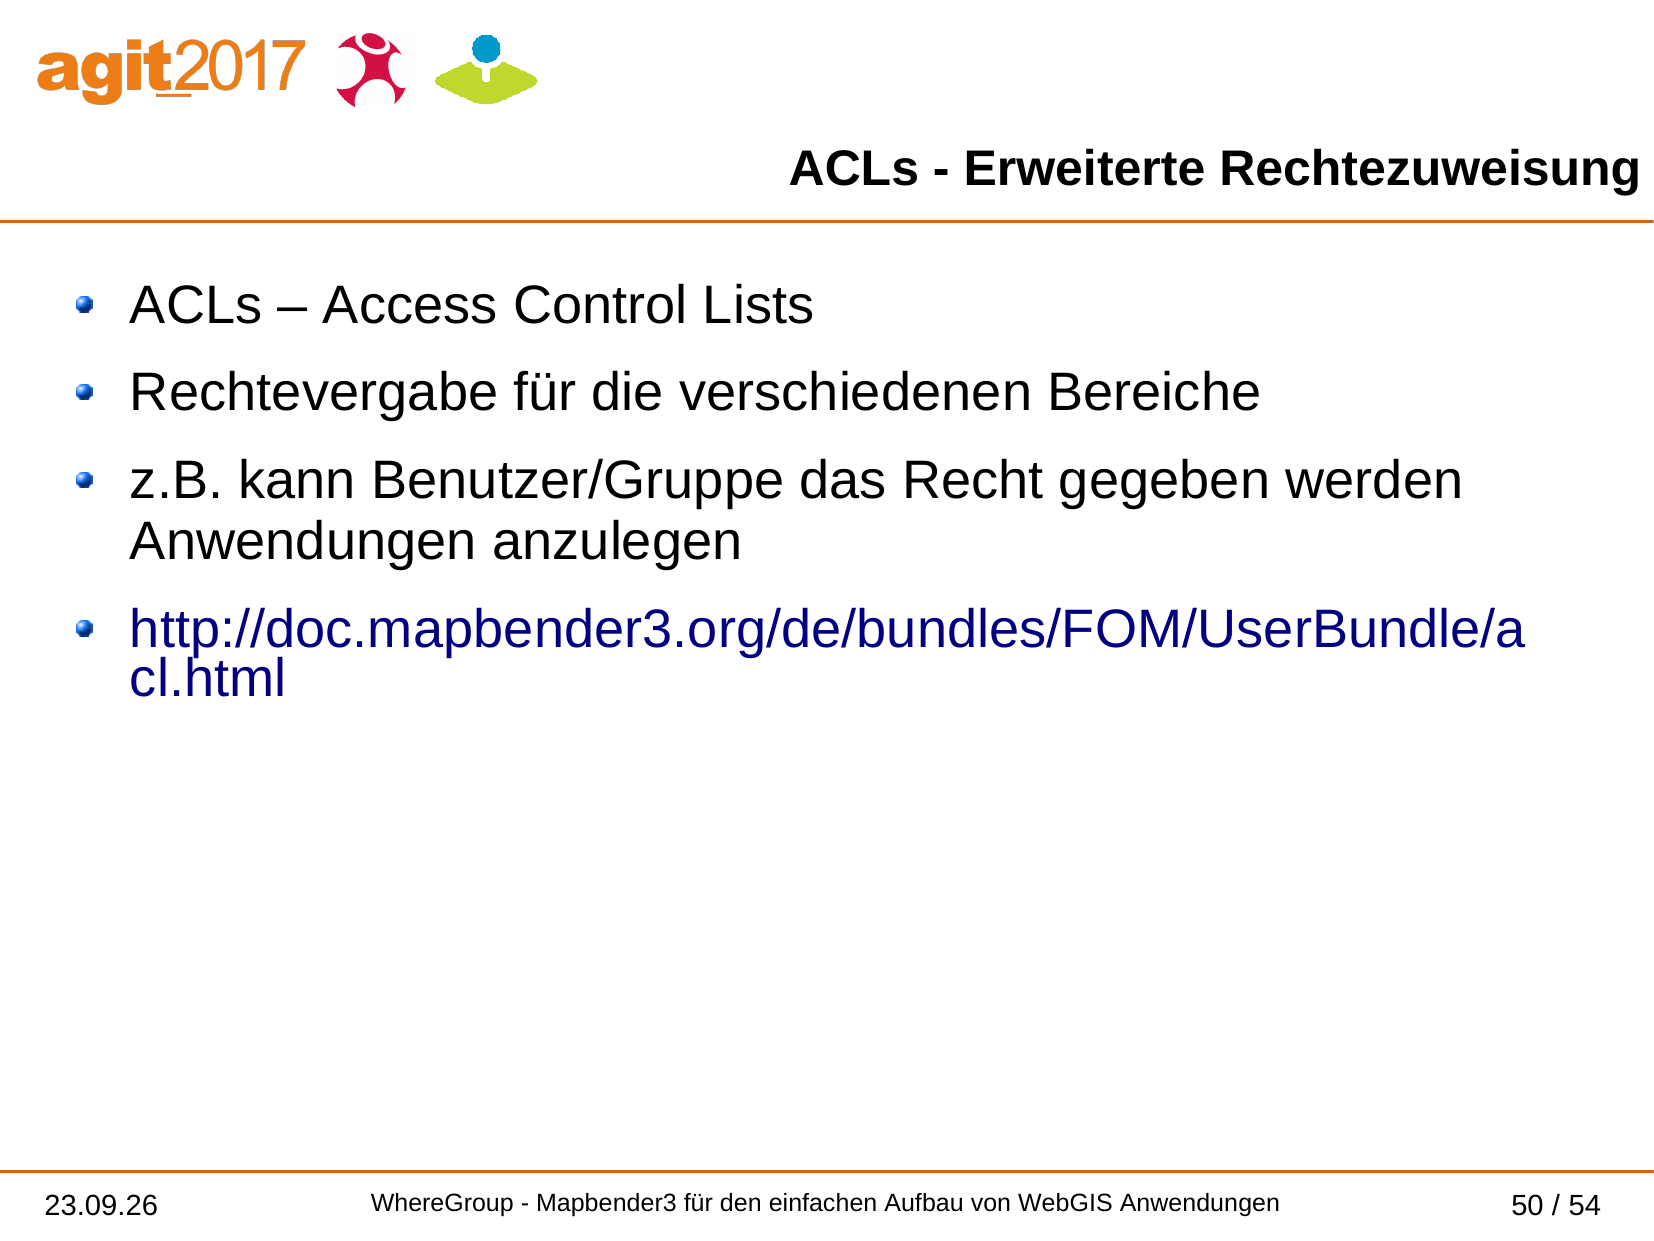

# ACLs - Erweiterte Rechtezuweisung
ACLs – Access Control Lists
Rechtevergabe für die verschiedenen Bereiche
z.B. kann Benutzer/Gruppe das Recht gegeben werden Anwendungen anzulegen
http://doc.mapbender3.org/de/bundles/FOM/UserBundle/acl.html